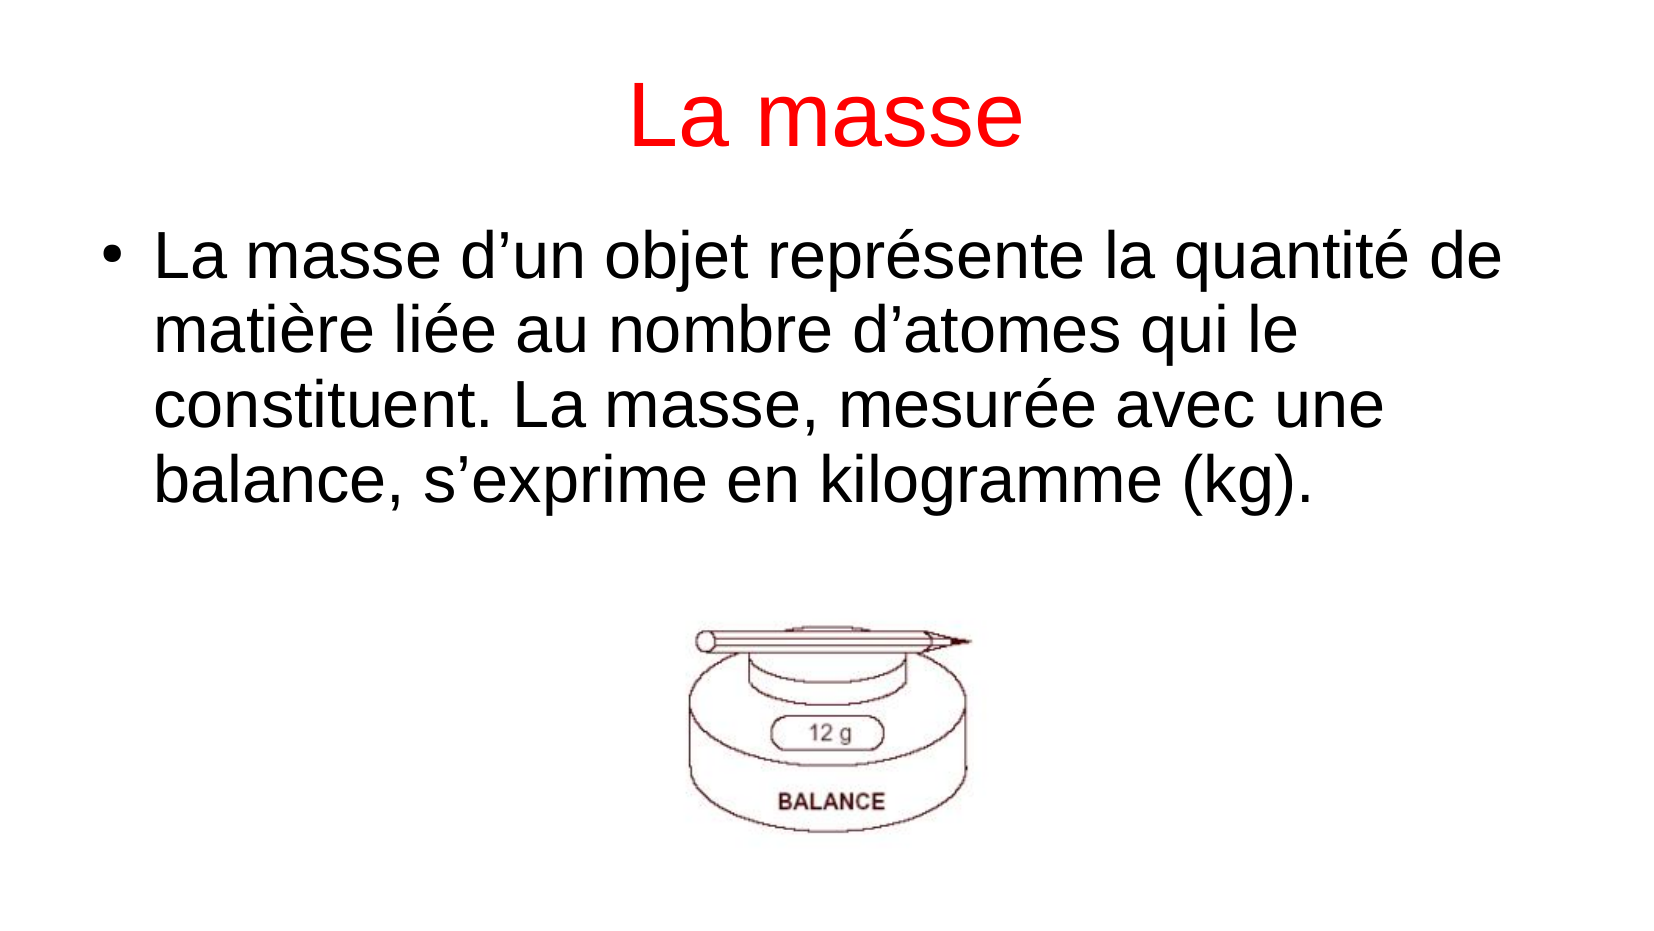

# La masse
La masse d’un objet représente la quantité de matière liée au nombre d’atomes qui le constituent. La masse, mesurée avec une balance, s’exprime en kilogramme (kg).